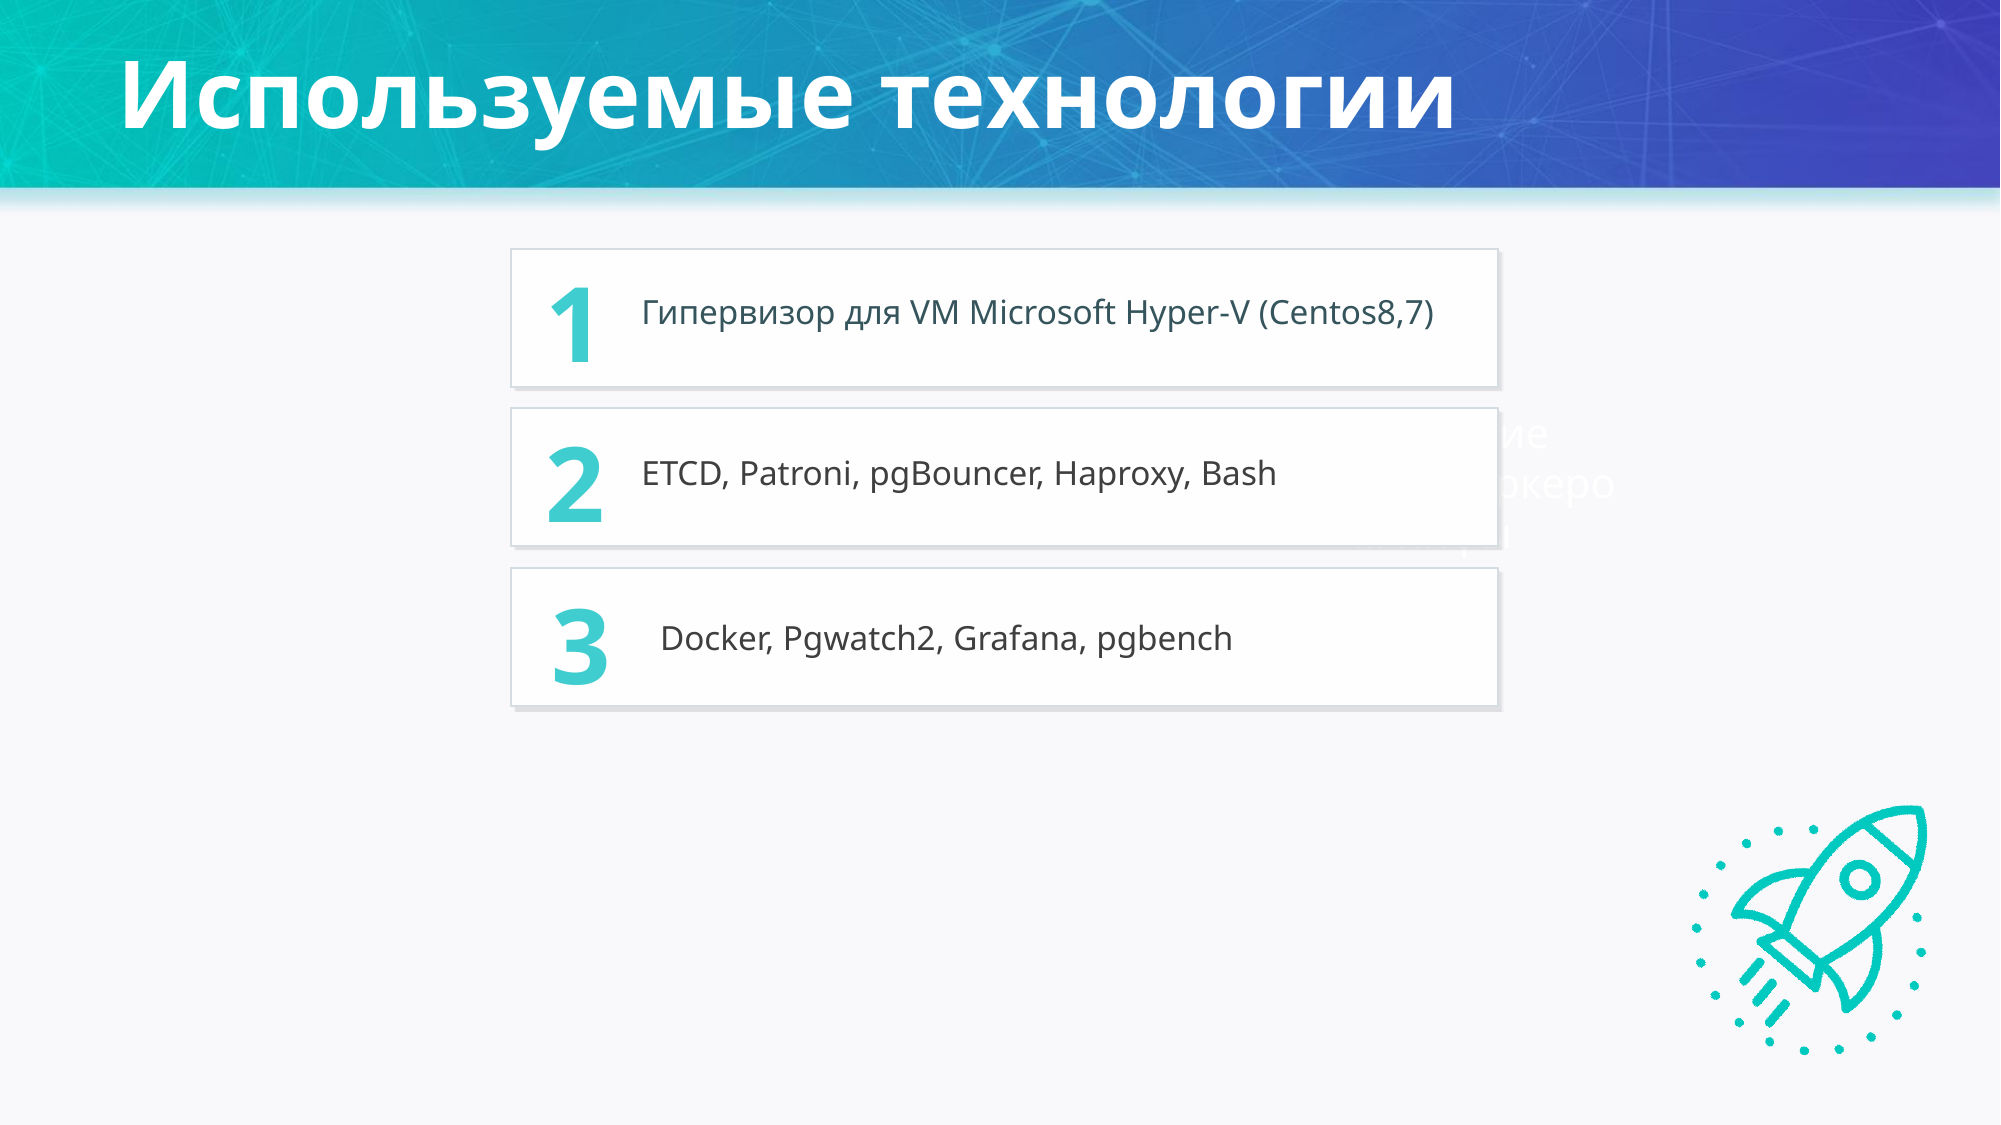

Используемые технологии
1
Гипервизор для VM Microsoft Hyper-V (Centos8,7)
2
Выделение фигурой/маркером инфы
ETCD, Patroni, pgBouncer, Haproxy, Bash
3
 Docker, Pgwatch2, Grafana, pgbench